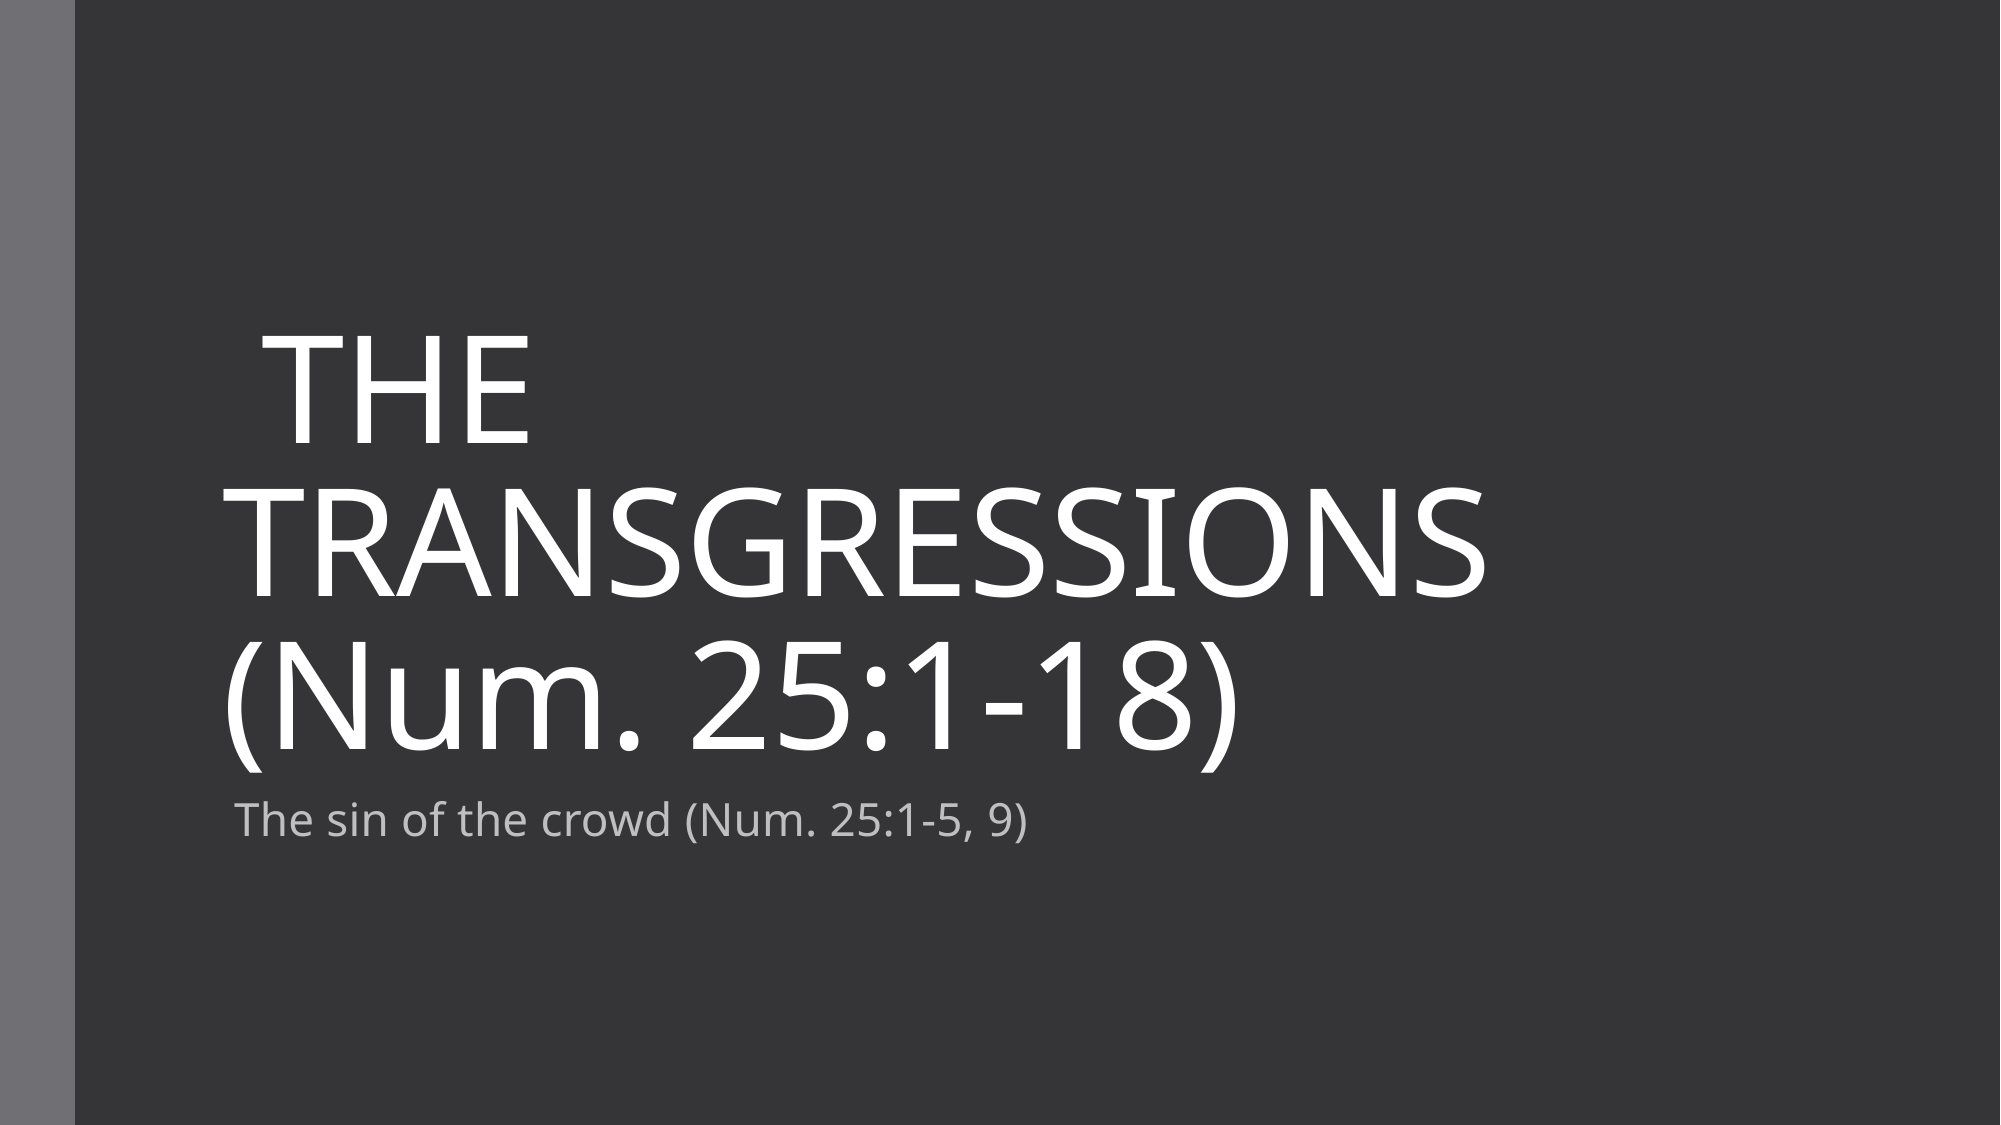

# THE TRANSGRESSIONS (Num. 25:1-18)
 The sin of the crowd (Num. 25:1-5, 9)